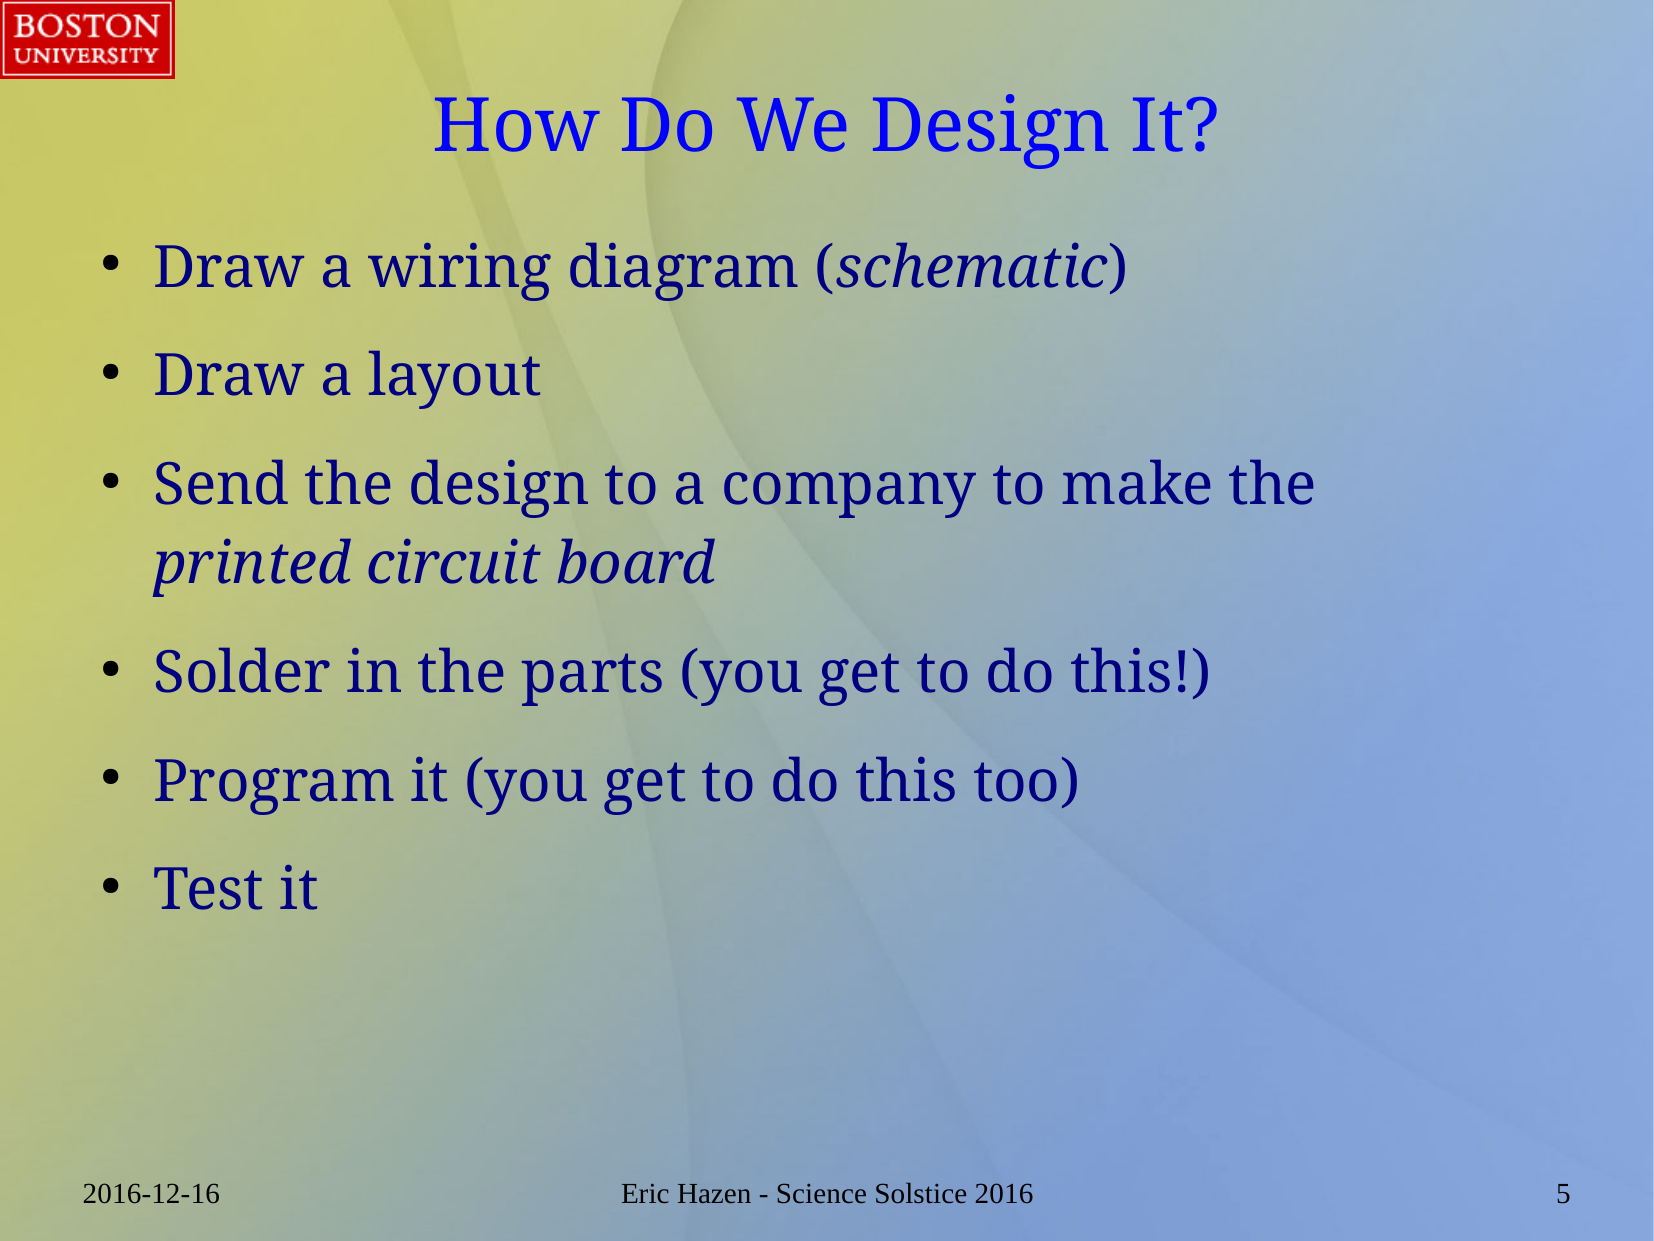

# How Do We Design It?
Draw a wiring diagram (schematic)
Draw a layout
Send the design to a company to make the
printed circuit board
Solder in the parts (you get to do this!)
Program it (you get to do this too)
Test it
2016-12-16
Eric Hazen - Science Solstice 2016
5